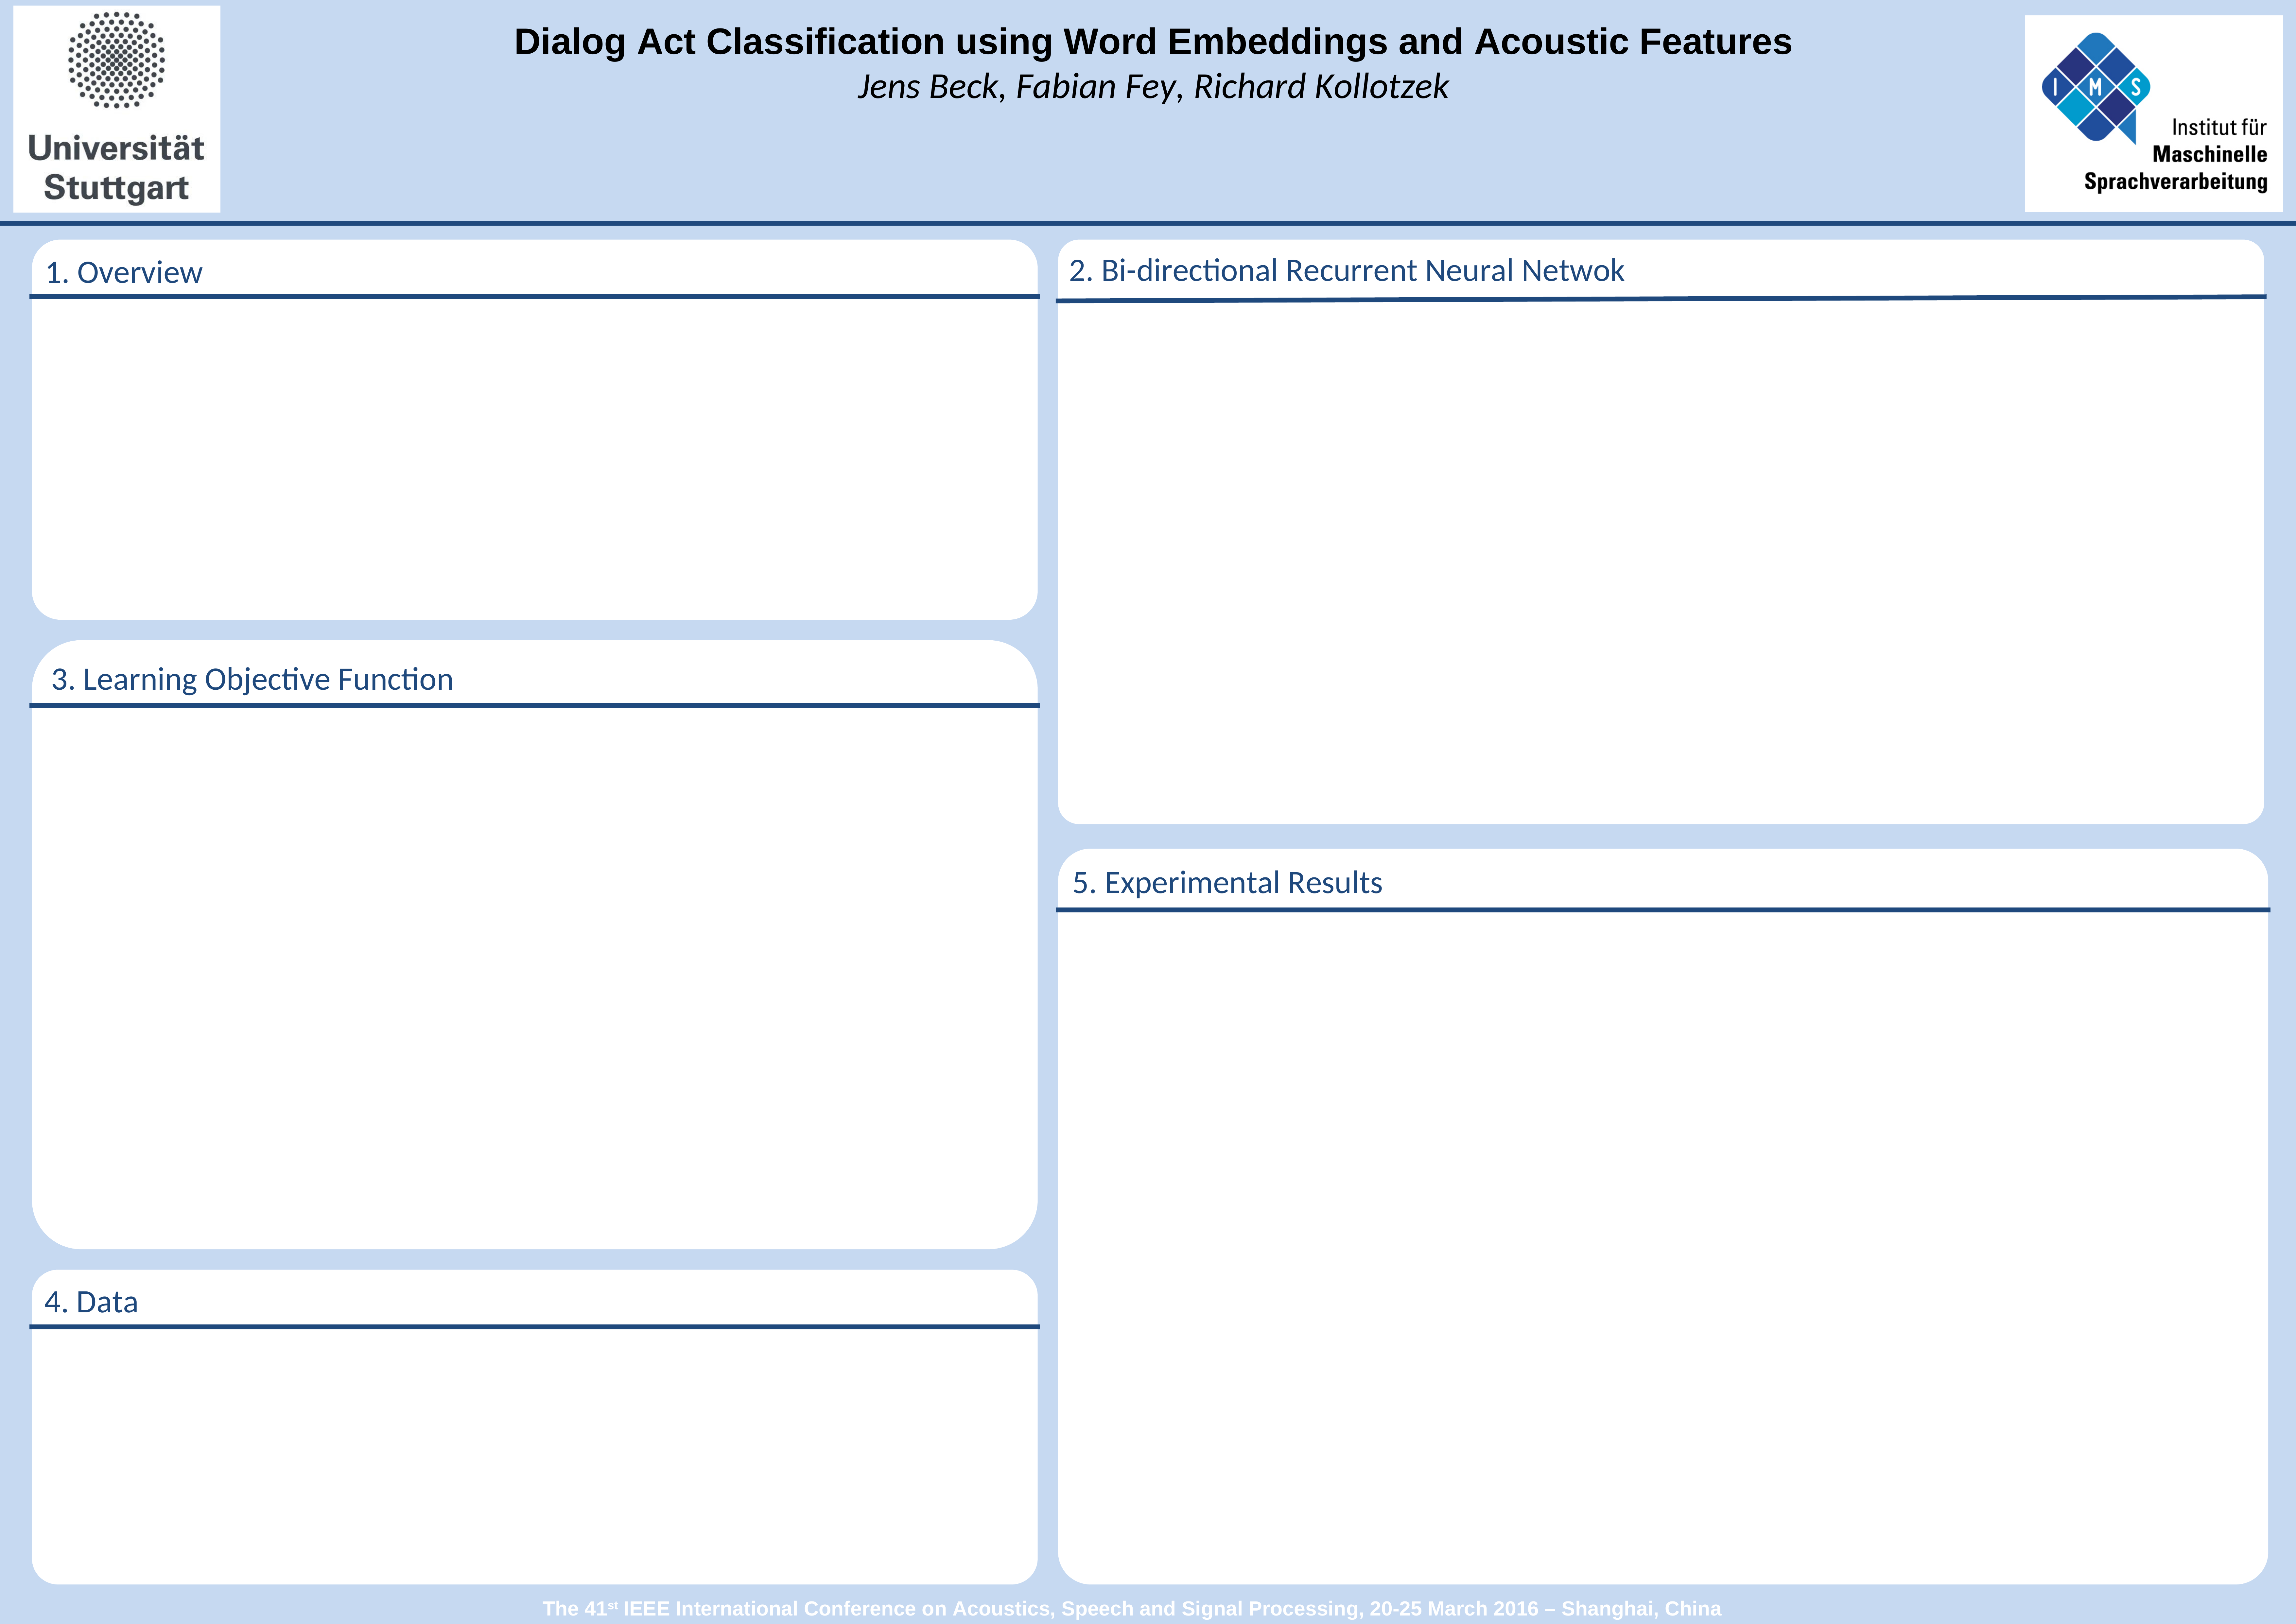

Dialog Act Classification using Word Embeddings and Acoustic Features
Jens Beck, Fabian Fey, Richard Kollotzek
1. Overview
2. Bi-directional Recurrent Neural Netwok
3. Learning Objective Function
5. Experimental Results
English trigger POS
4. Data
The 41st IEEE International Conference on Acoustics, Speech and Signal Processing, 20-25 March 2016 – Shanghai, China